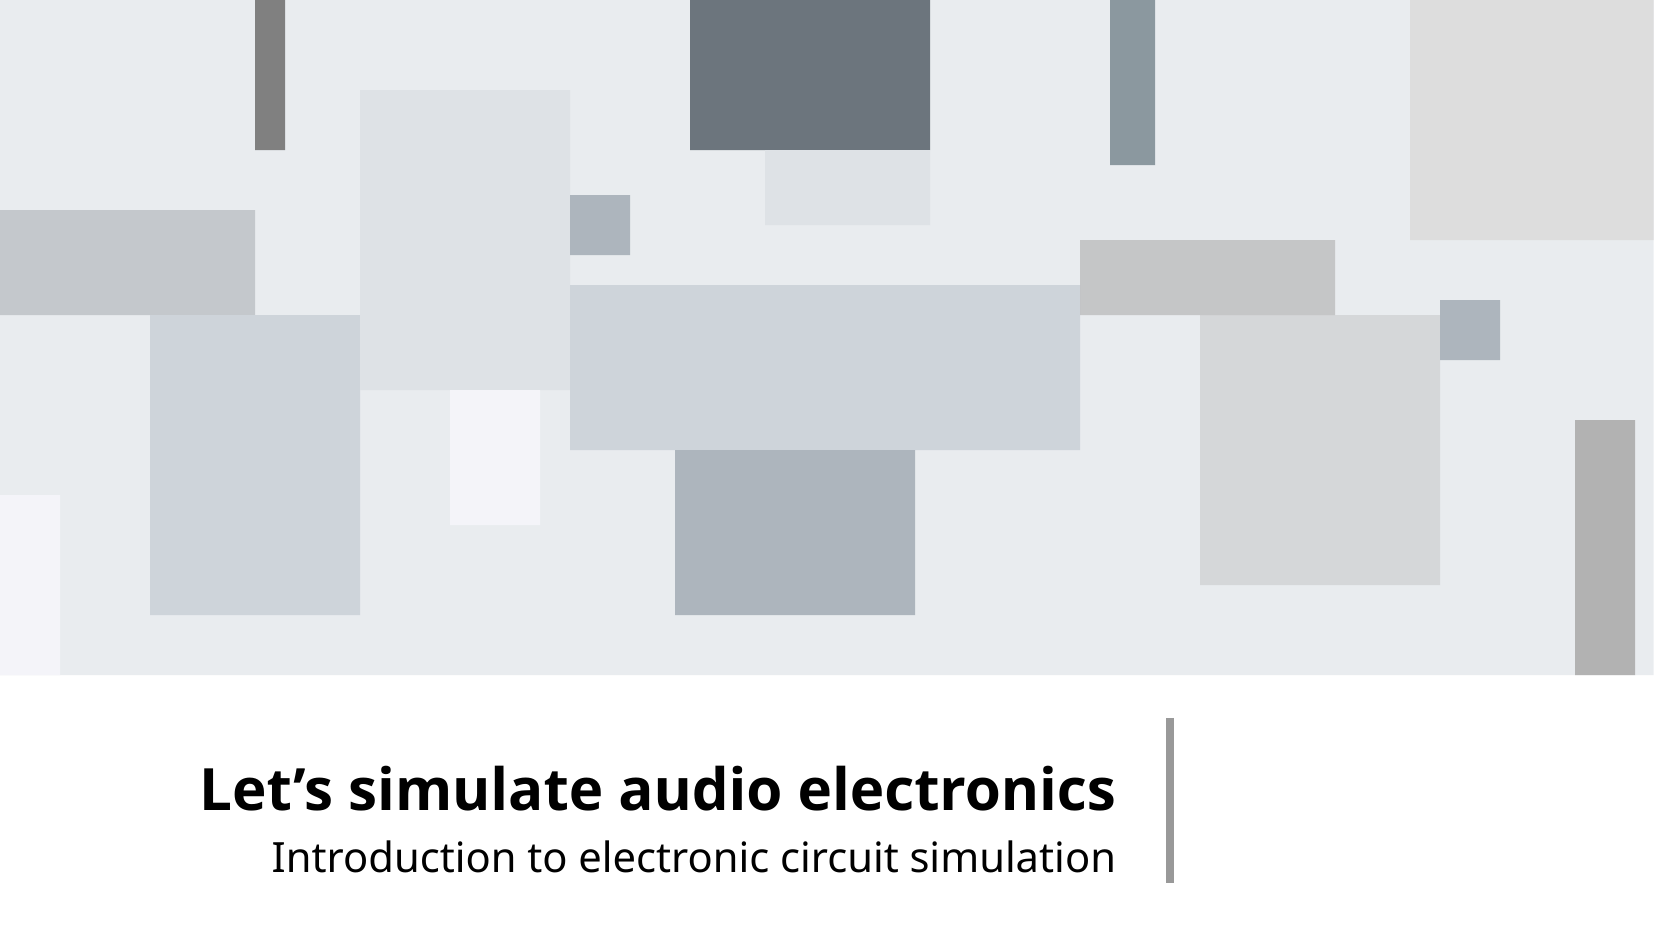

Let’s simulate audio electronics
Introduction to electronic circuit simulation